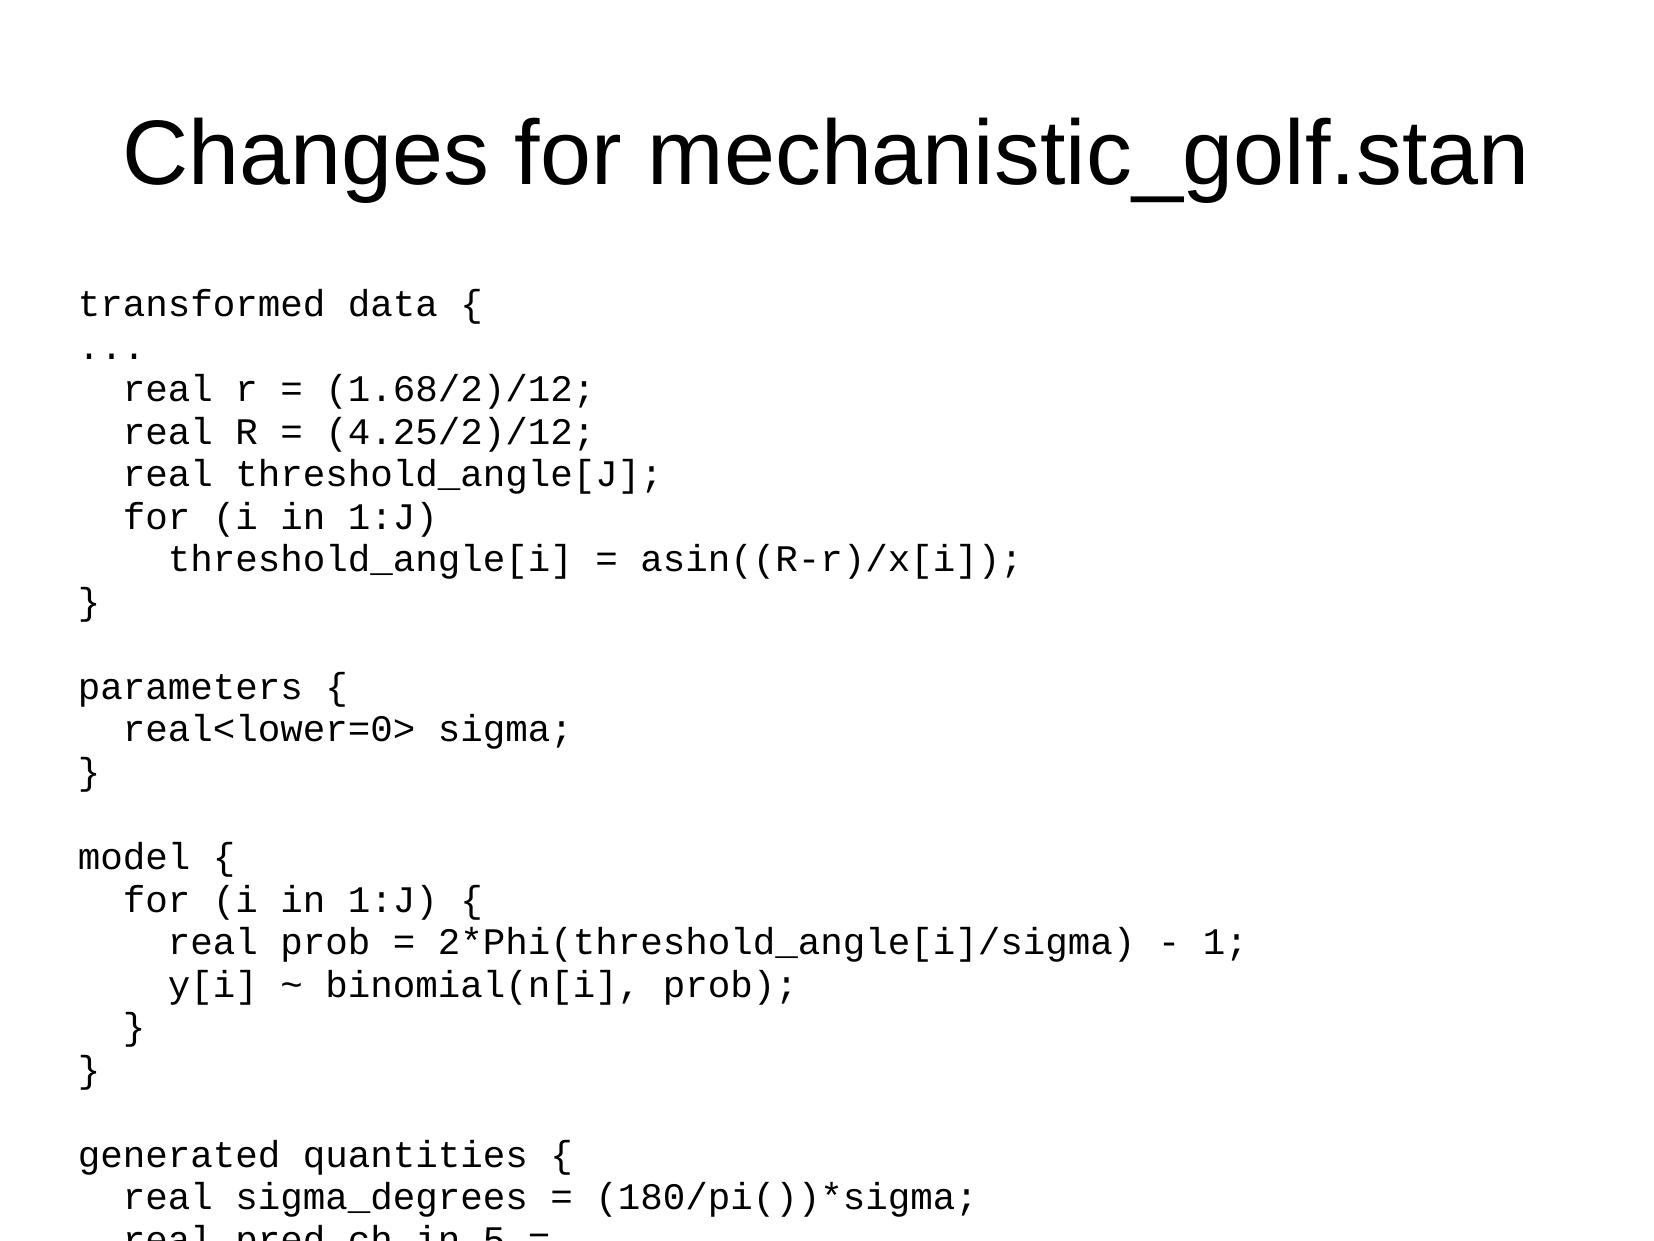

# Changes for mechanistic_golf.stan
transformed data {
...
 real r = (1.68/2)/12;
 real R = (4.25/2)/12;
 real threshold_angle[J];
 for (i in 1:J)
 threshold_angle[i] = asin((R-r)/x[i]);
}
parameters {
 real<lower=0> sigma;
}
model {
 for (i in 1:J) {
 real prob = 2*Phi(threshold_angle[i]/sigma) - 1;
 y[i] ~ binomial(n[i], prob);
 }
}
generated quantities {
 real sigma_degrees = (180/pi())*sigma;
 real pred_ch_in_5 =
 (2*Phi(threshold_angle_for_distance/sigma) - 1) * 5;
}